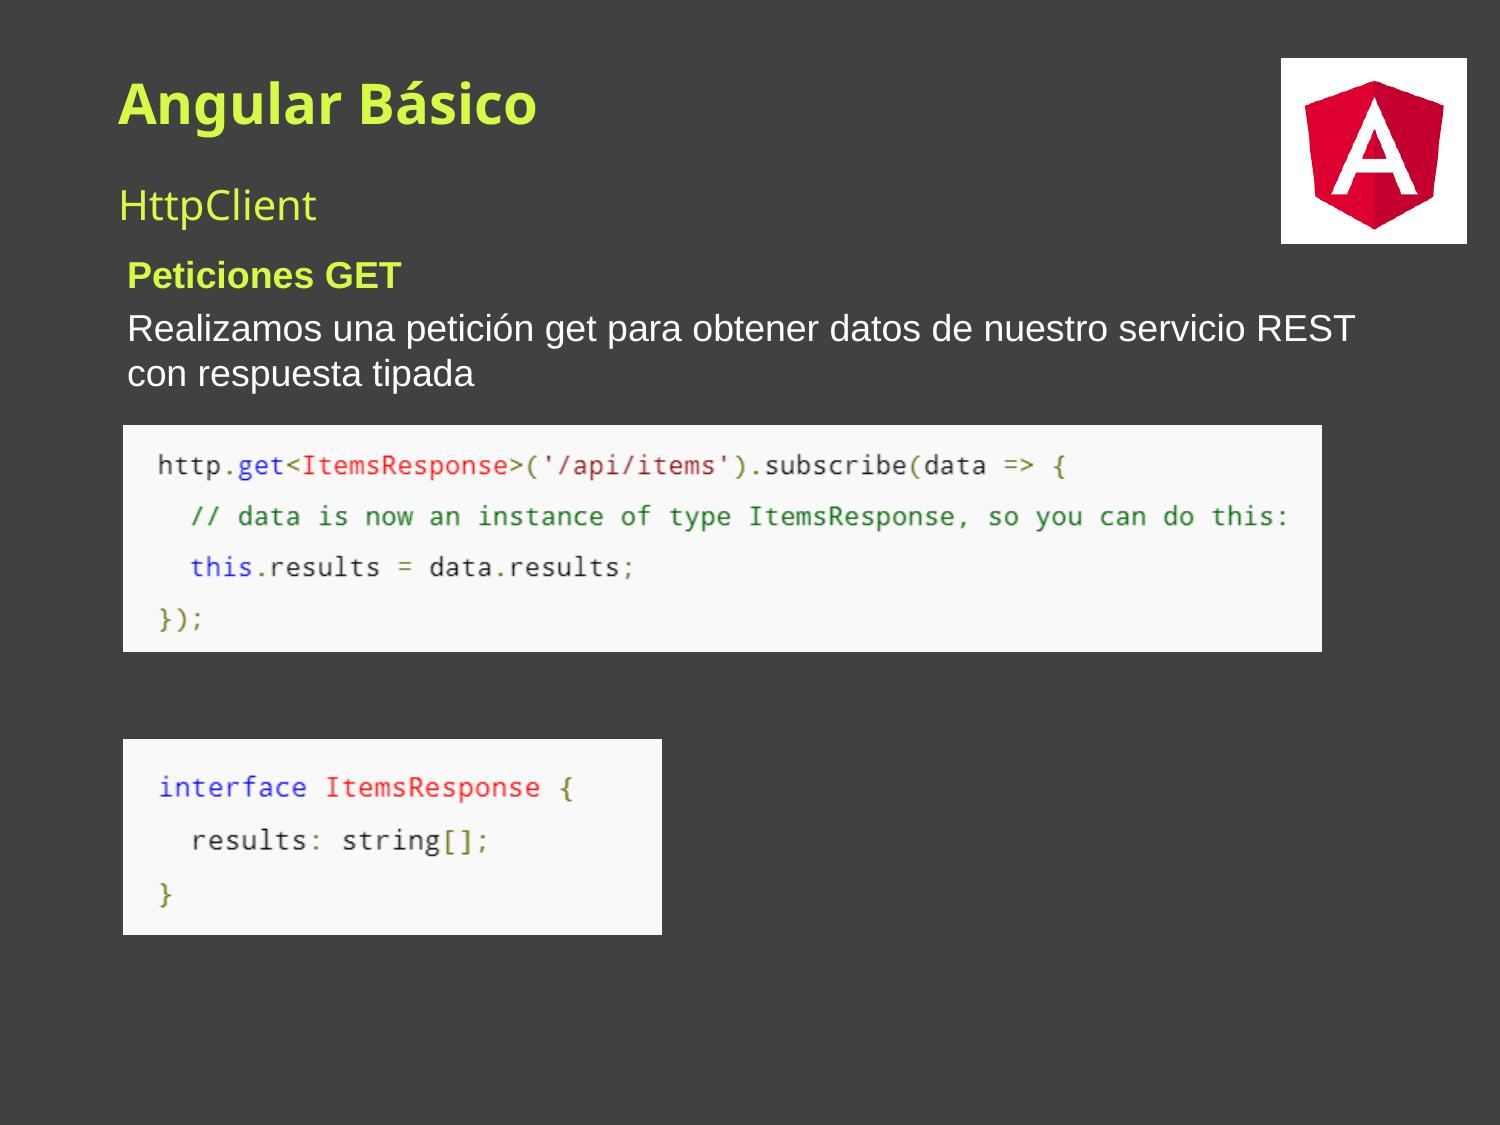

# Angular Básico
HttpClient
Peticiones GET
Realizamos una petición get para obtener datos de nuestro servicio REST con respuesta tipada